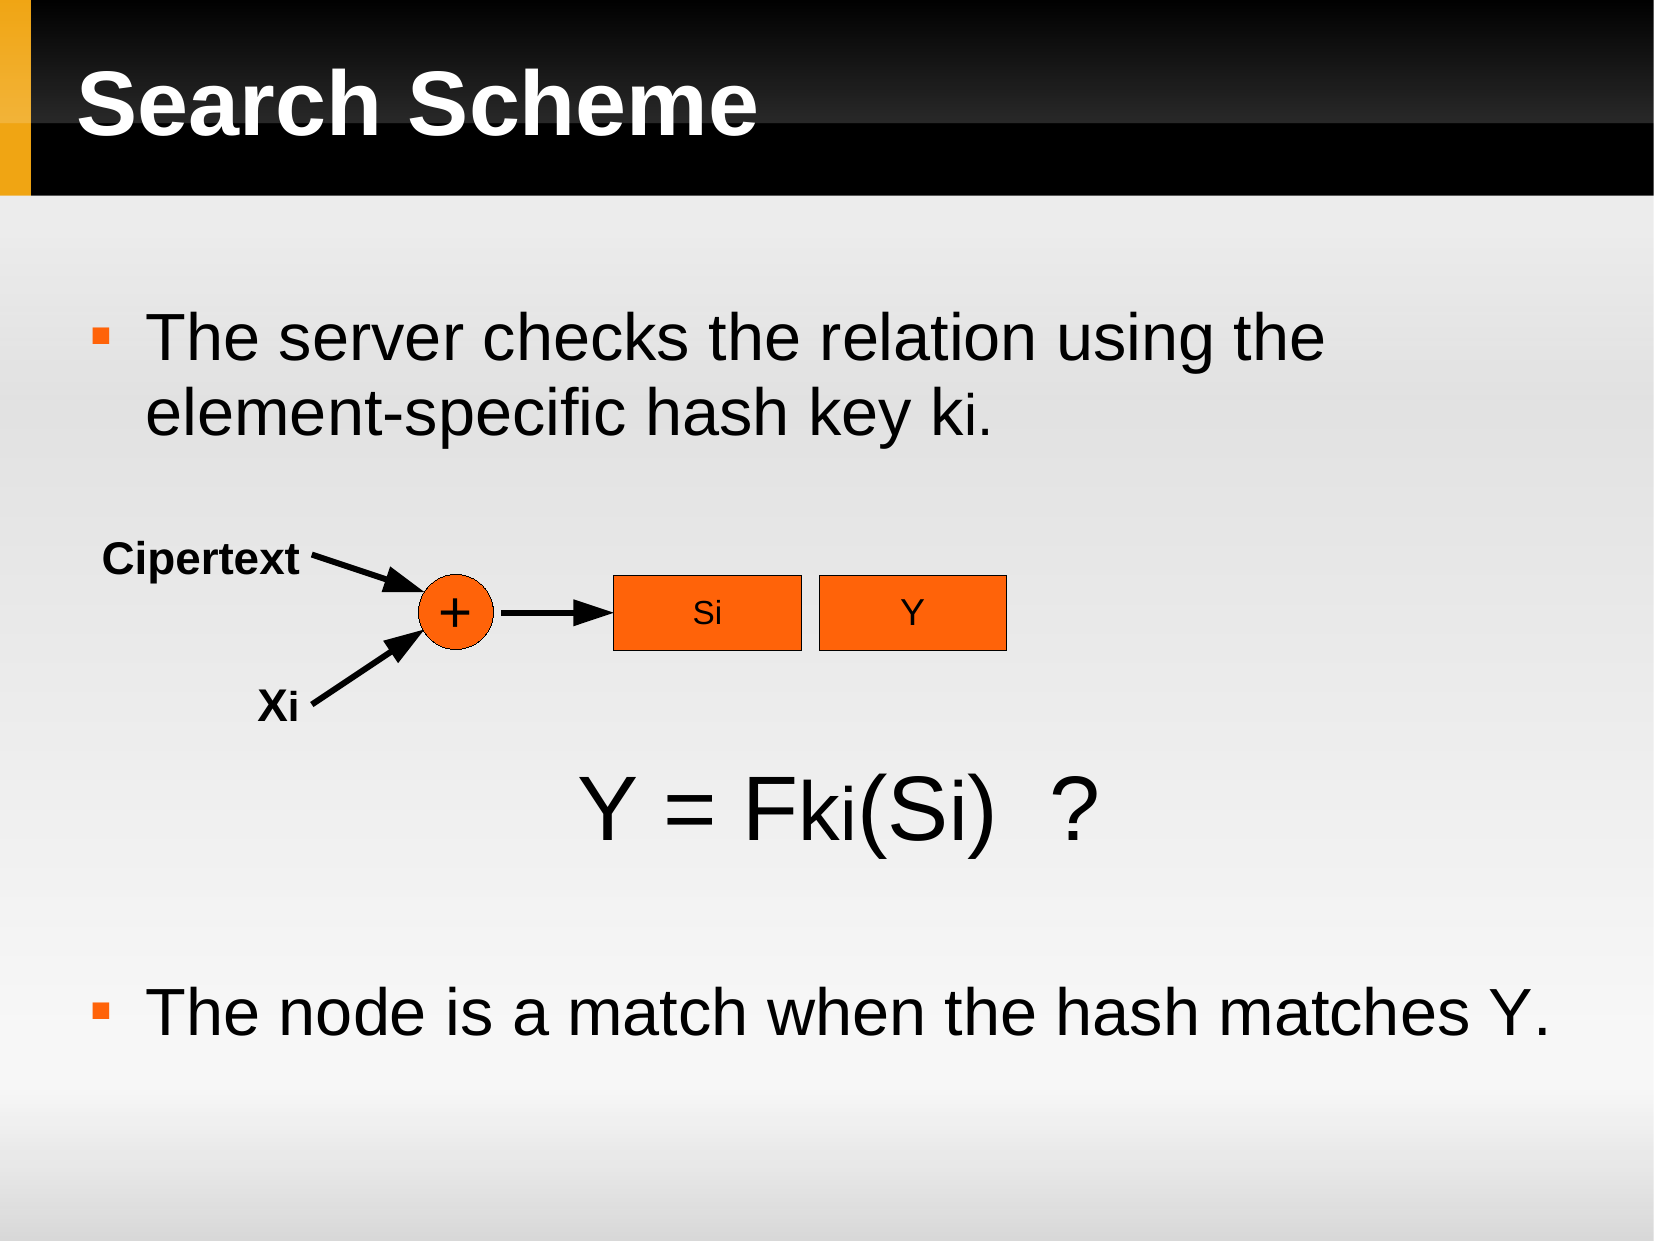

# Search Scheme
The server checks the relation using the element-specific hash key ki.
Cipertext
+
Si
Y
Xi
Y = Fki(Si) ?
The node is a match when the hash matches Y.